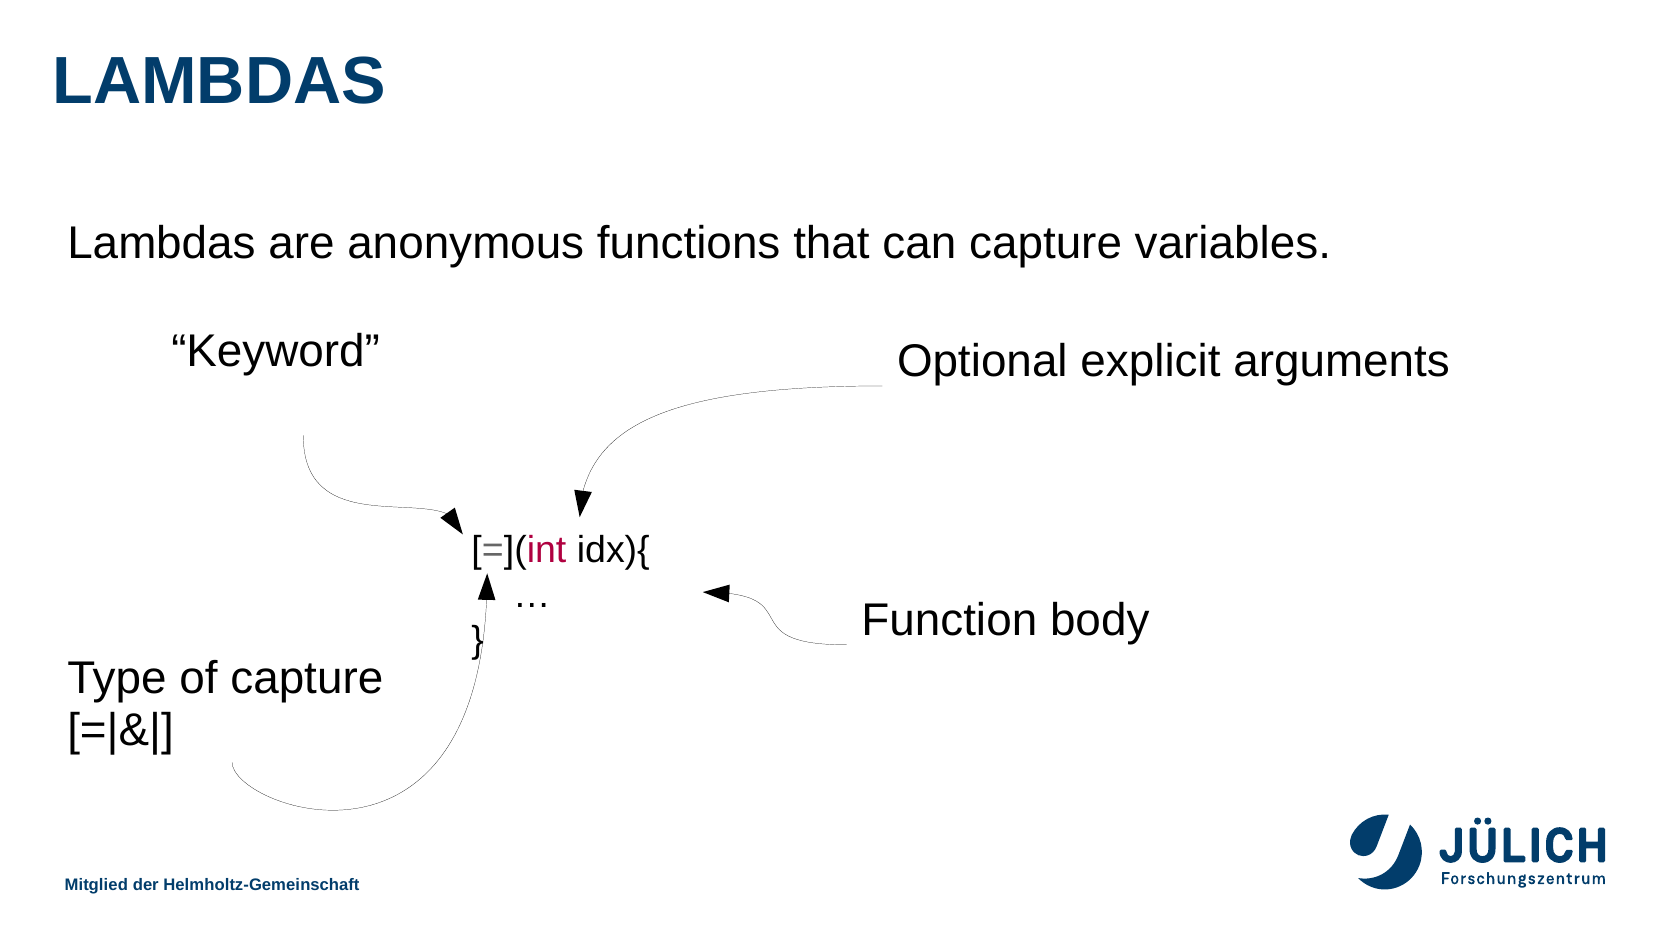

# Lambdas
Lambdas are anonymous functions that can capture variables.
“Keyword”
Optional explicit arguments
[=](int idx){
 …
}
Function body
Type of capture [=|&|]